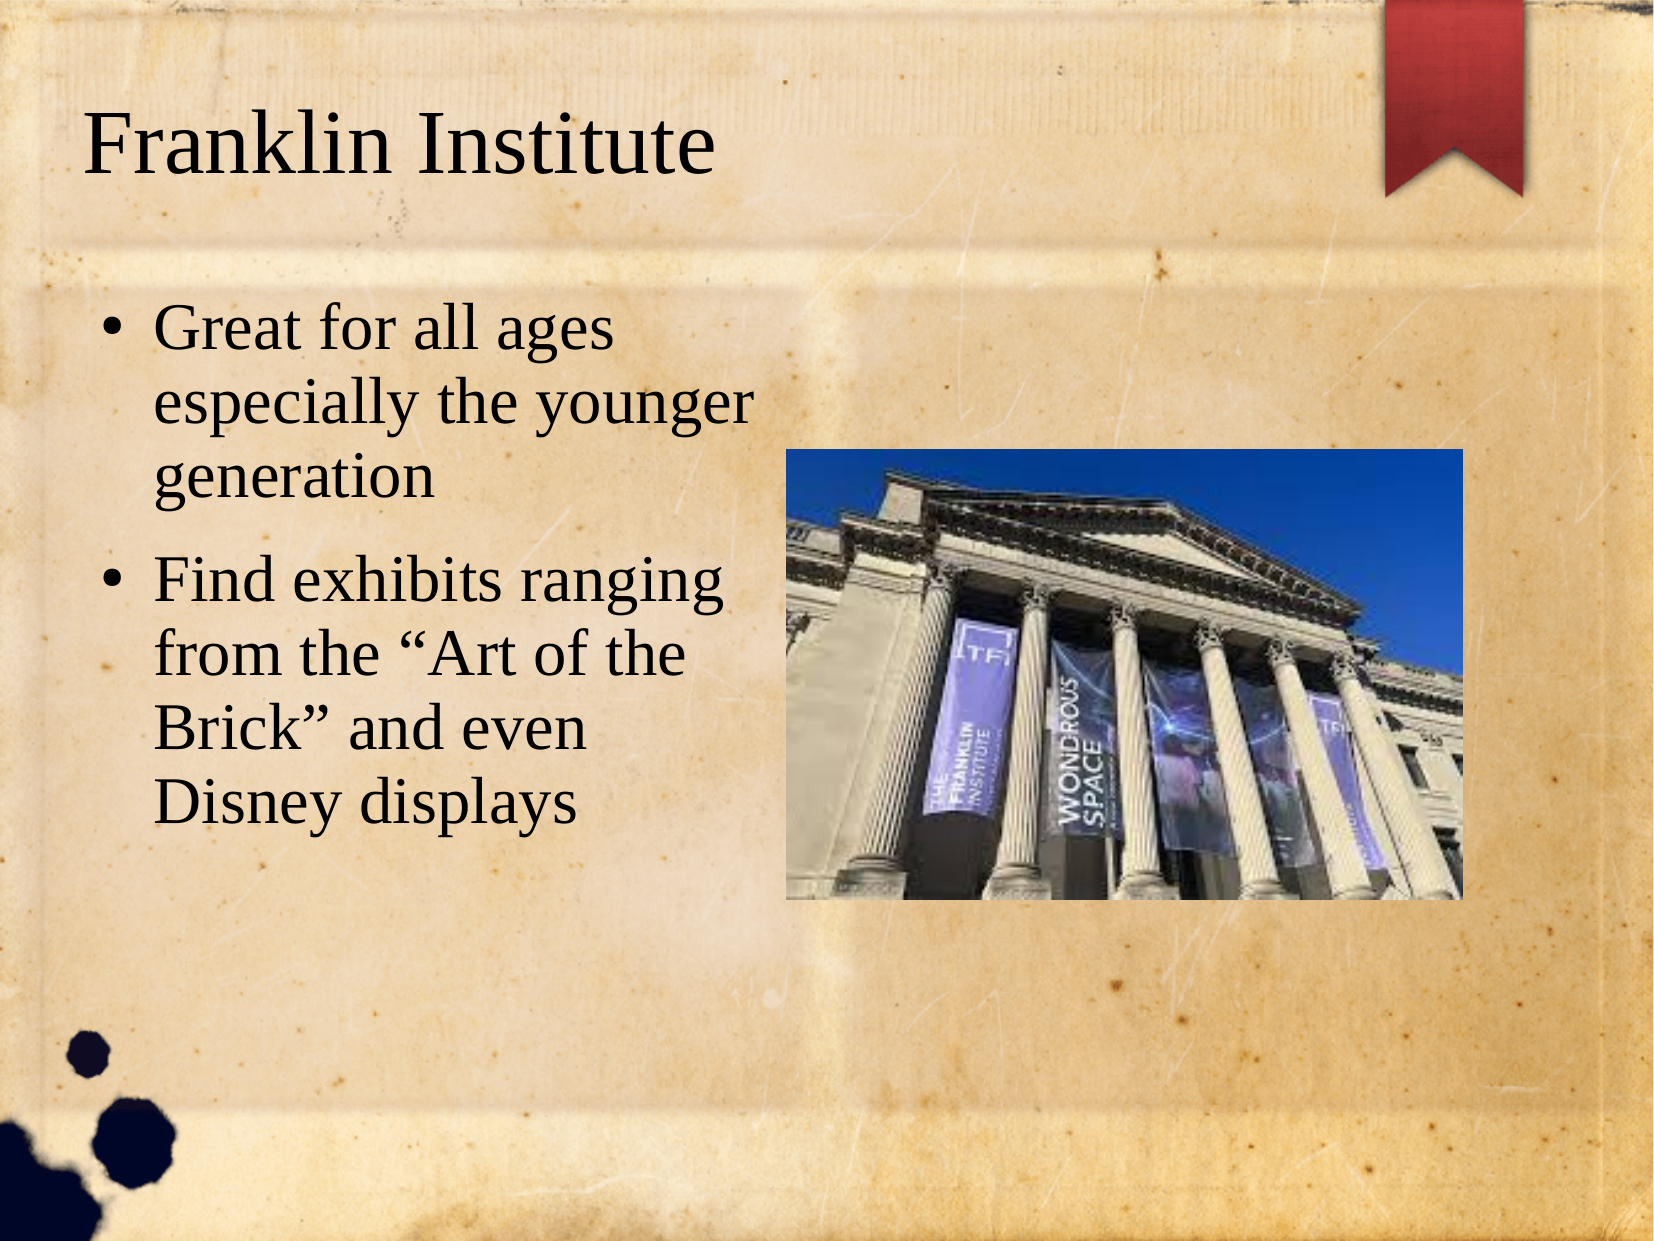

# Franklin Institute
Great for all ages especially the younger generation
Find exhibits ranging from the “Art of the Brick” and even Disney displays